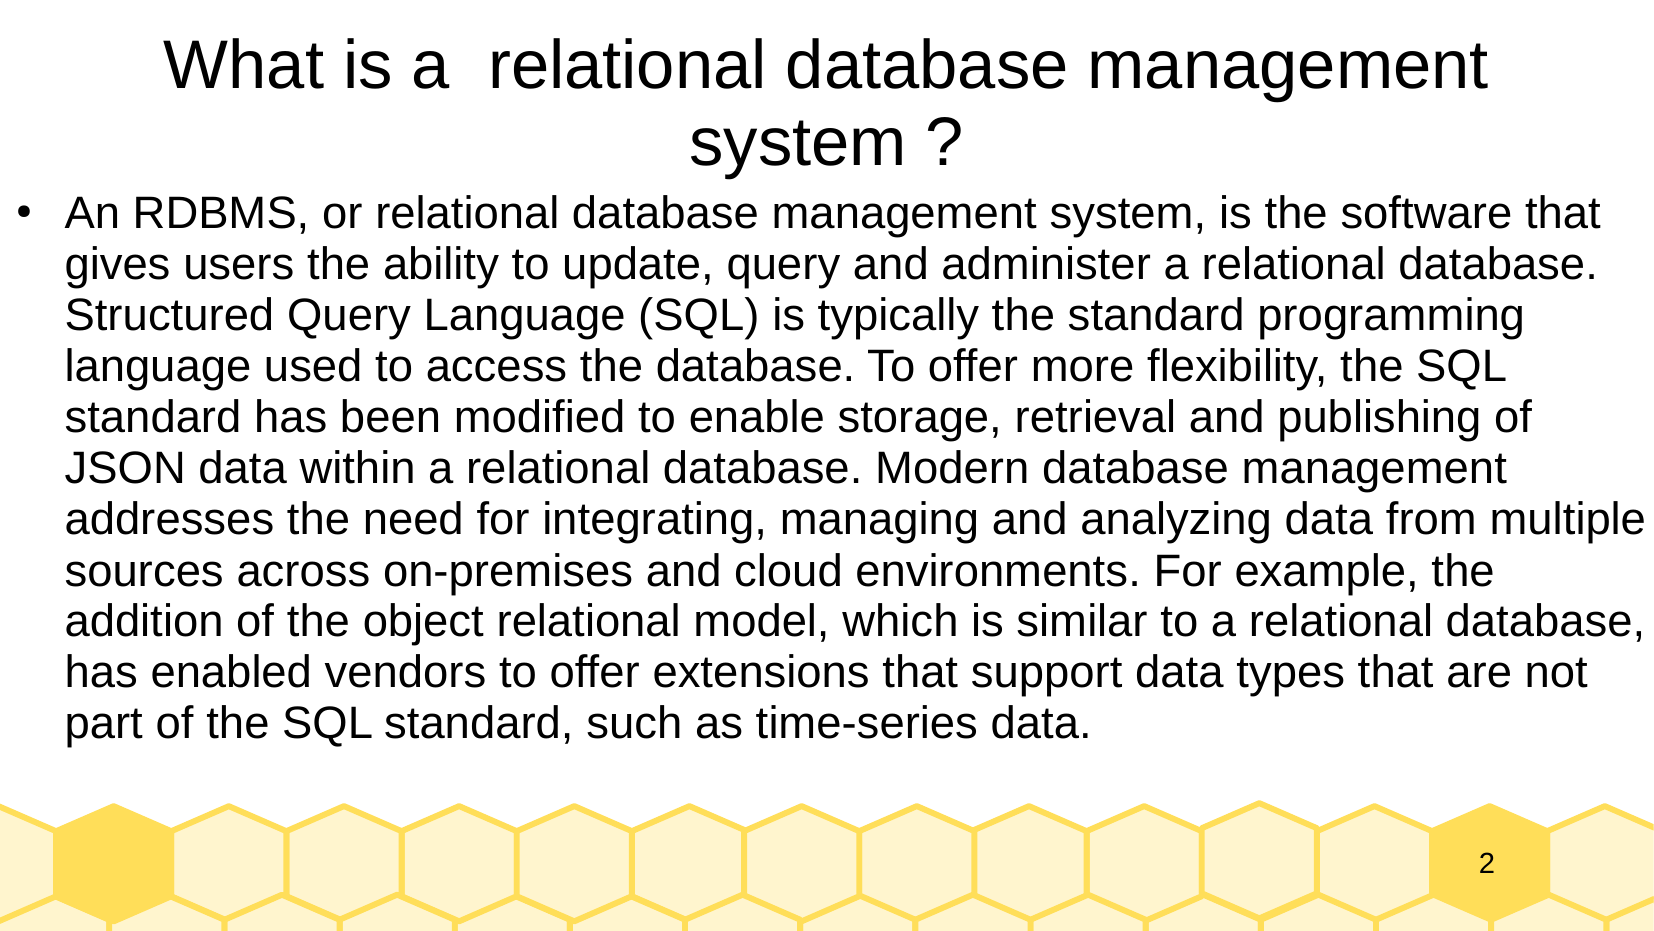

# What is a relational database management system ?
An RDBMS, or relational database management system, is the software that gives users the ability to update, query and administer a relational database. Structured Query Language (SQL) is typically the standard programming language used to access the database. To offer more flexibility, the SQL standard has been modified to enable storage, retrieval and publishing of JSON data within a relational database. Modern database management addresses the need for integrating, managing and analyzing data from multiple sources across on-premises and cloud environments. For example, the addition of the object relational model, which is similar to a relational database, has enabled vendors to offer extensions that support data types that are not part of the SQL standard, such as time-series data.